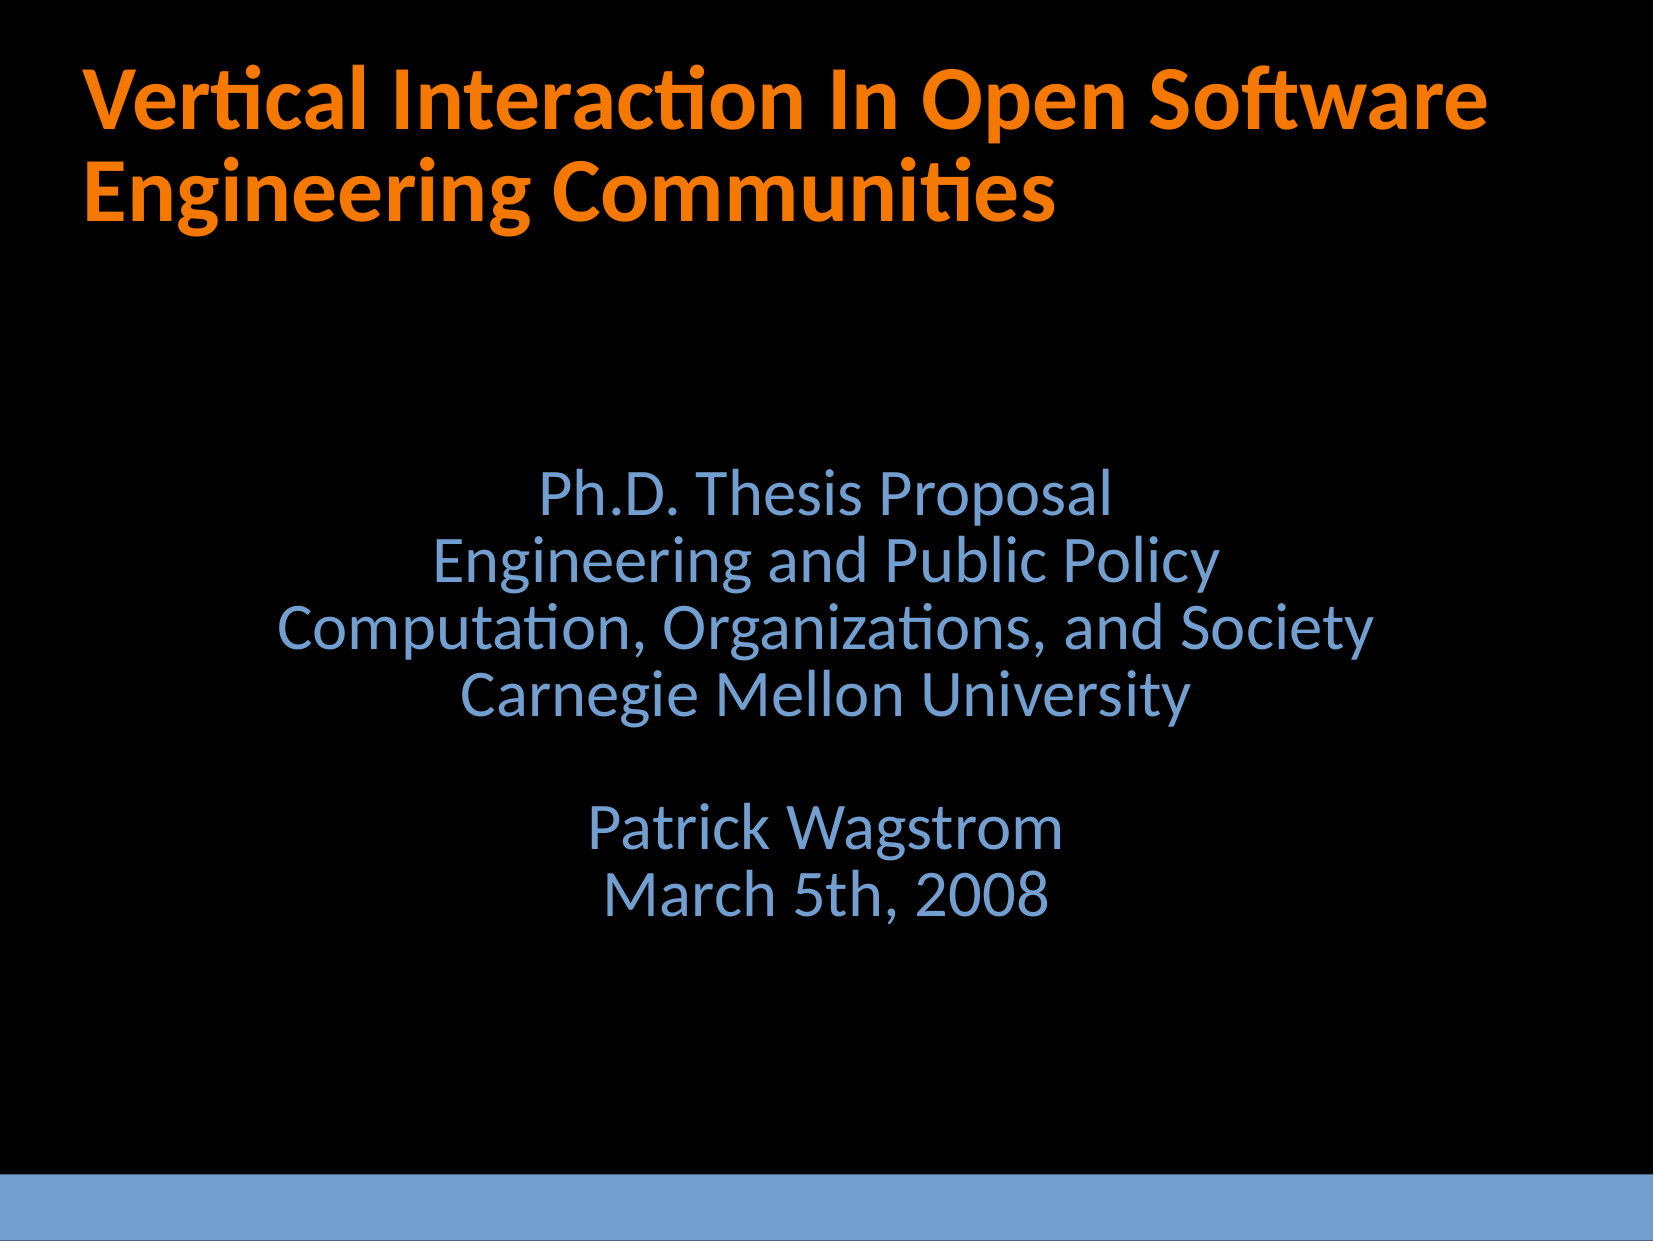

# Vertical Interaction In Open Software Engineering Communities
Ph.D. Thesis Proposal
Engineering and Public Policy
Computation, Organizations, and Society
Carnegie Mellon University
Patrick Wagstrom
March 5th, 2008